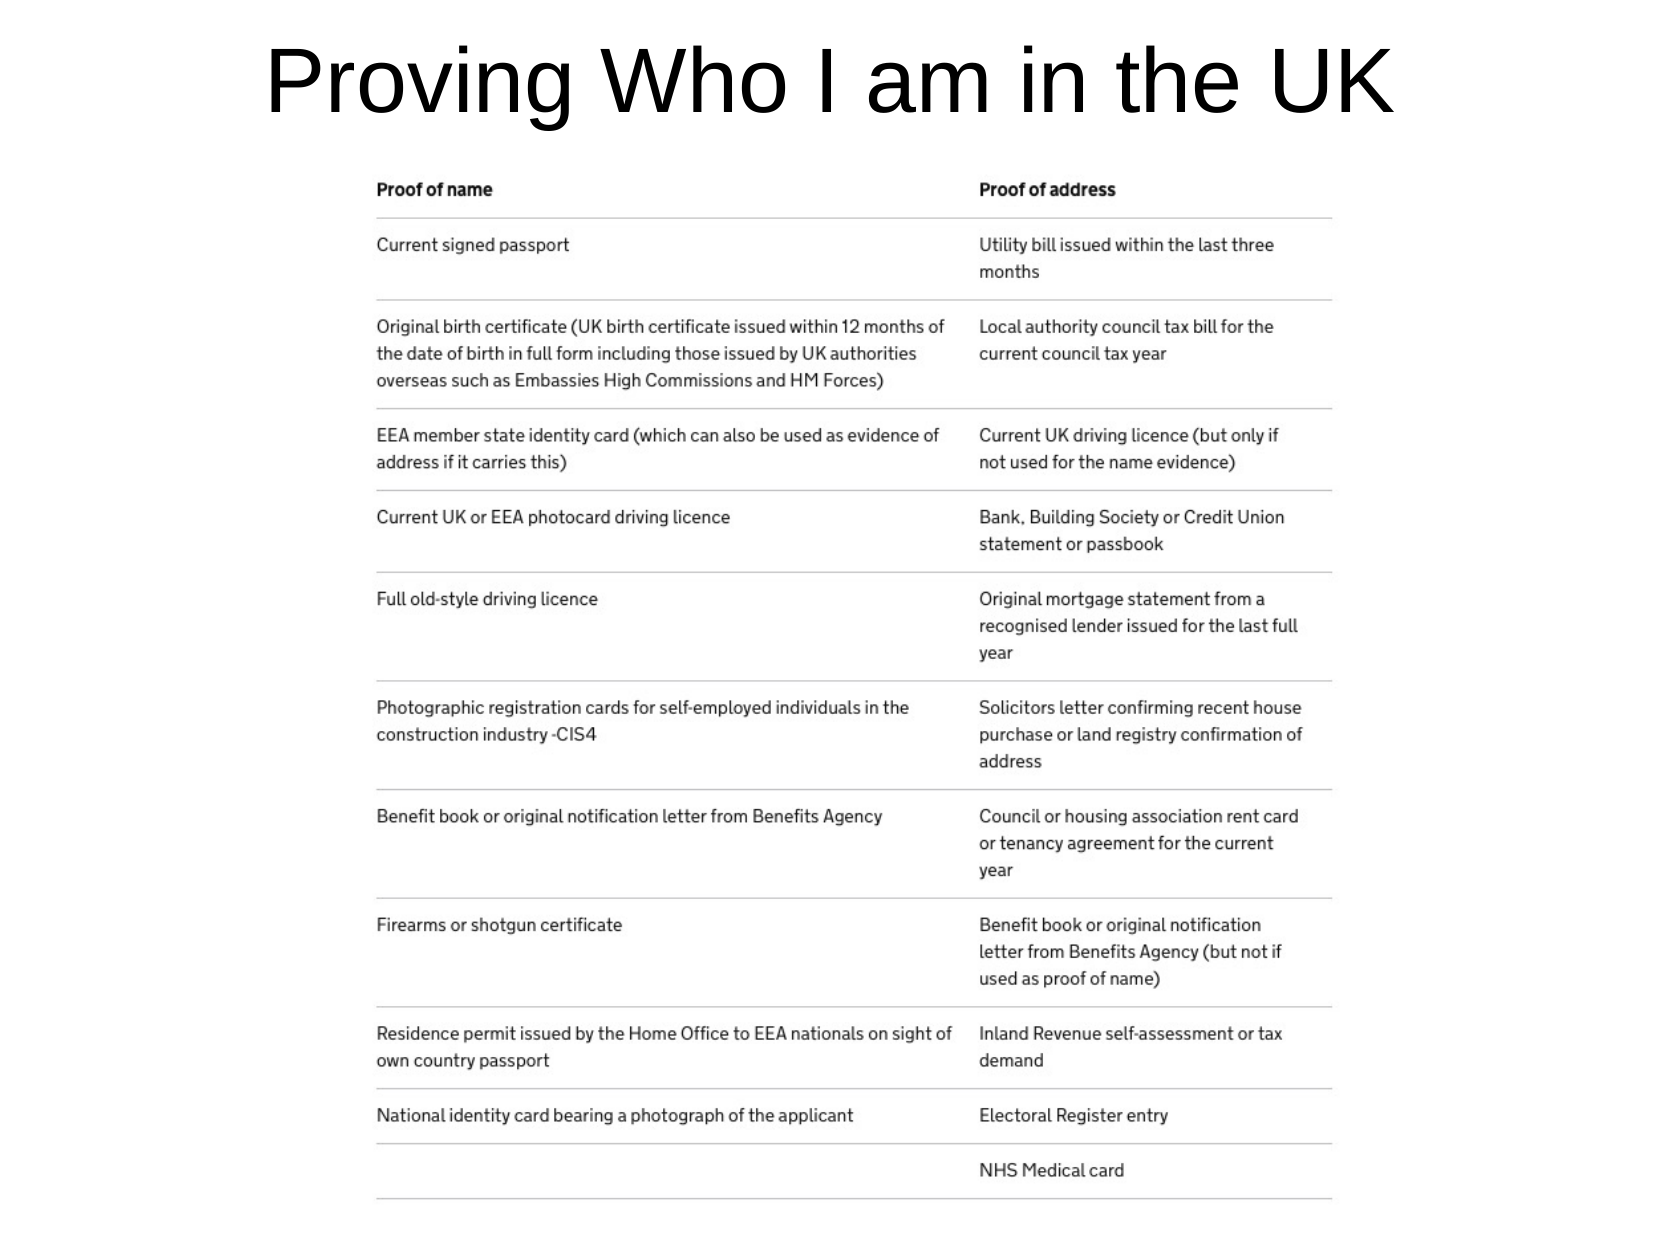

# Proving Who I am in the UK